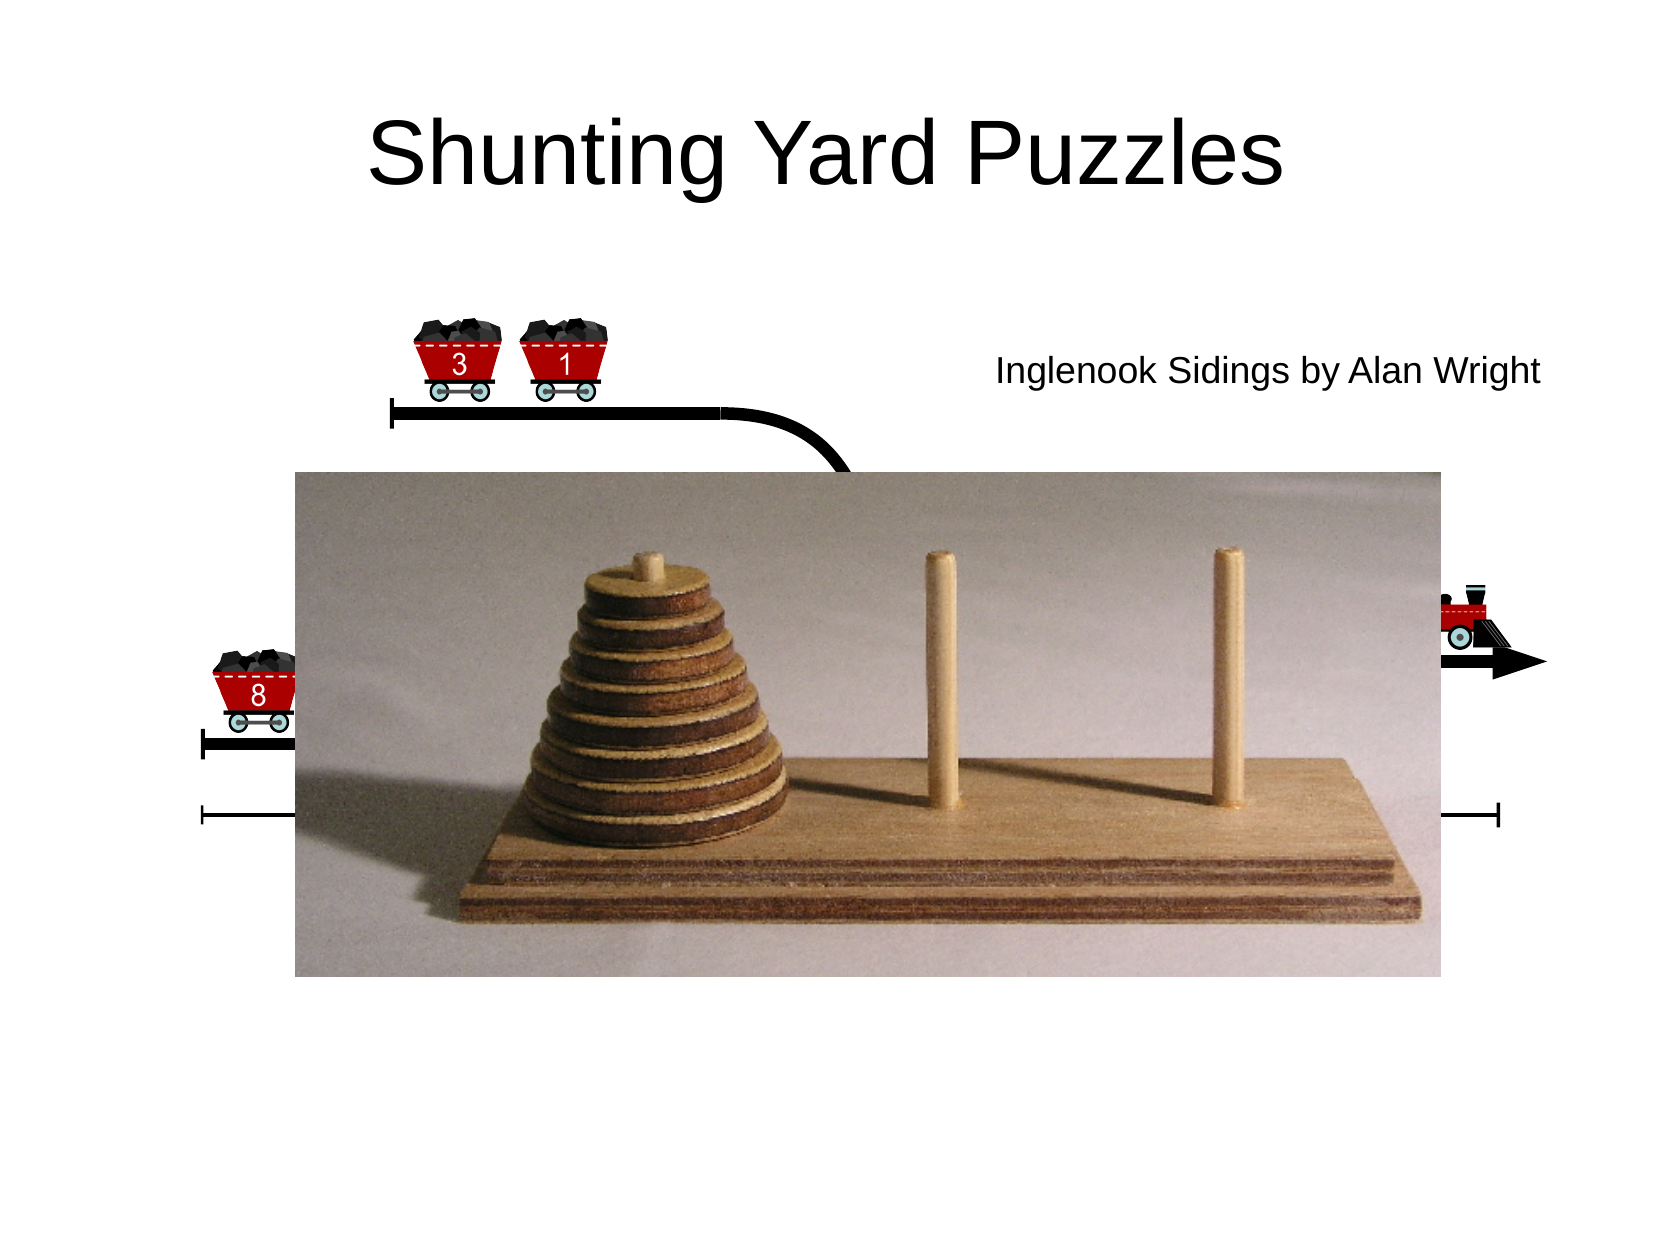

# Shunting Yard Puzzles
Inglenook Sidings by Alan Wright
Consist a train using wagons 1-5 in that order.